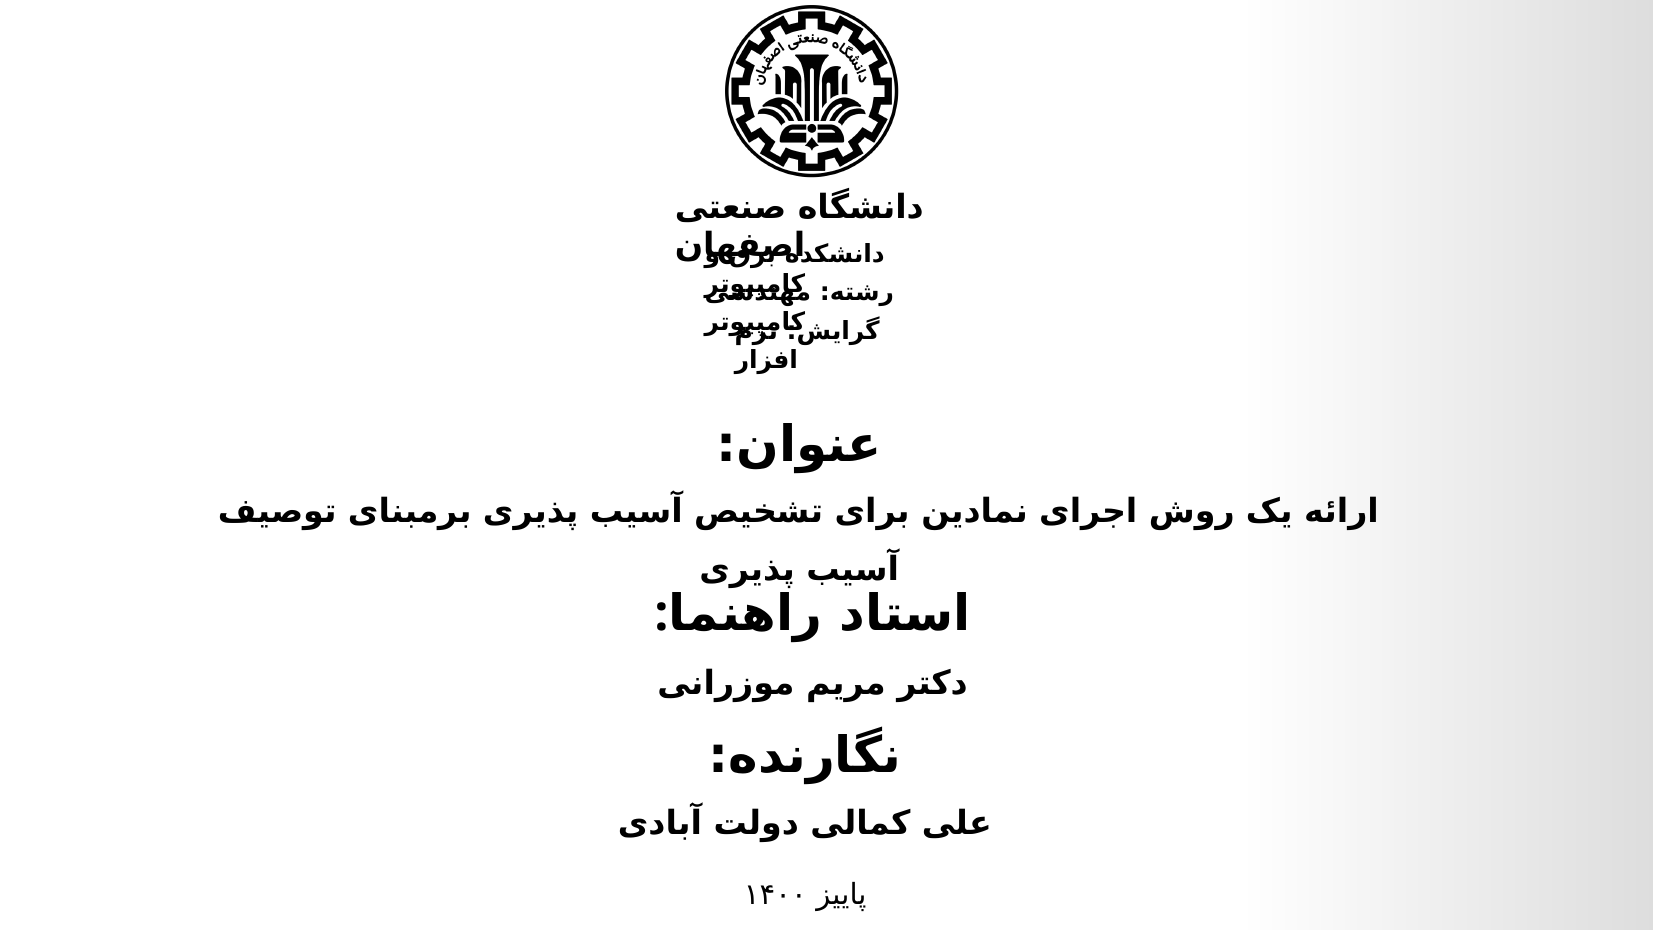

دانشگاه صنعتی اصفهان
دانشکده برق و کامپیوتر
رشته: مهندسی کامپیوتر
گرایش: نرم افزار
عنوان:
ارائه یک روش اجرای نمادین برای تشخیص آسیب پذیری برمبنای توصیف آسیب پذیری
:استاد راهنما
دکتر مریم موزرانی
نگارنده:
علی کمالی دولت آبادی
پاییز ۱۴۰۰